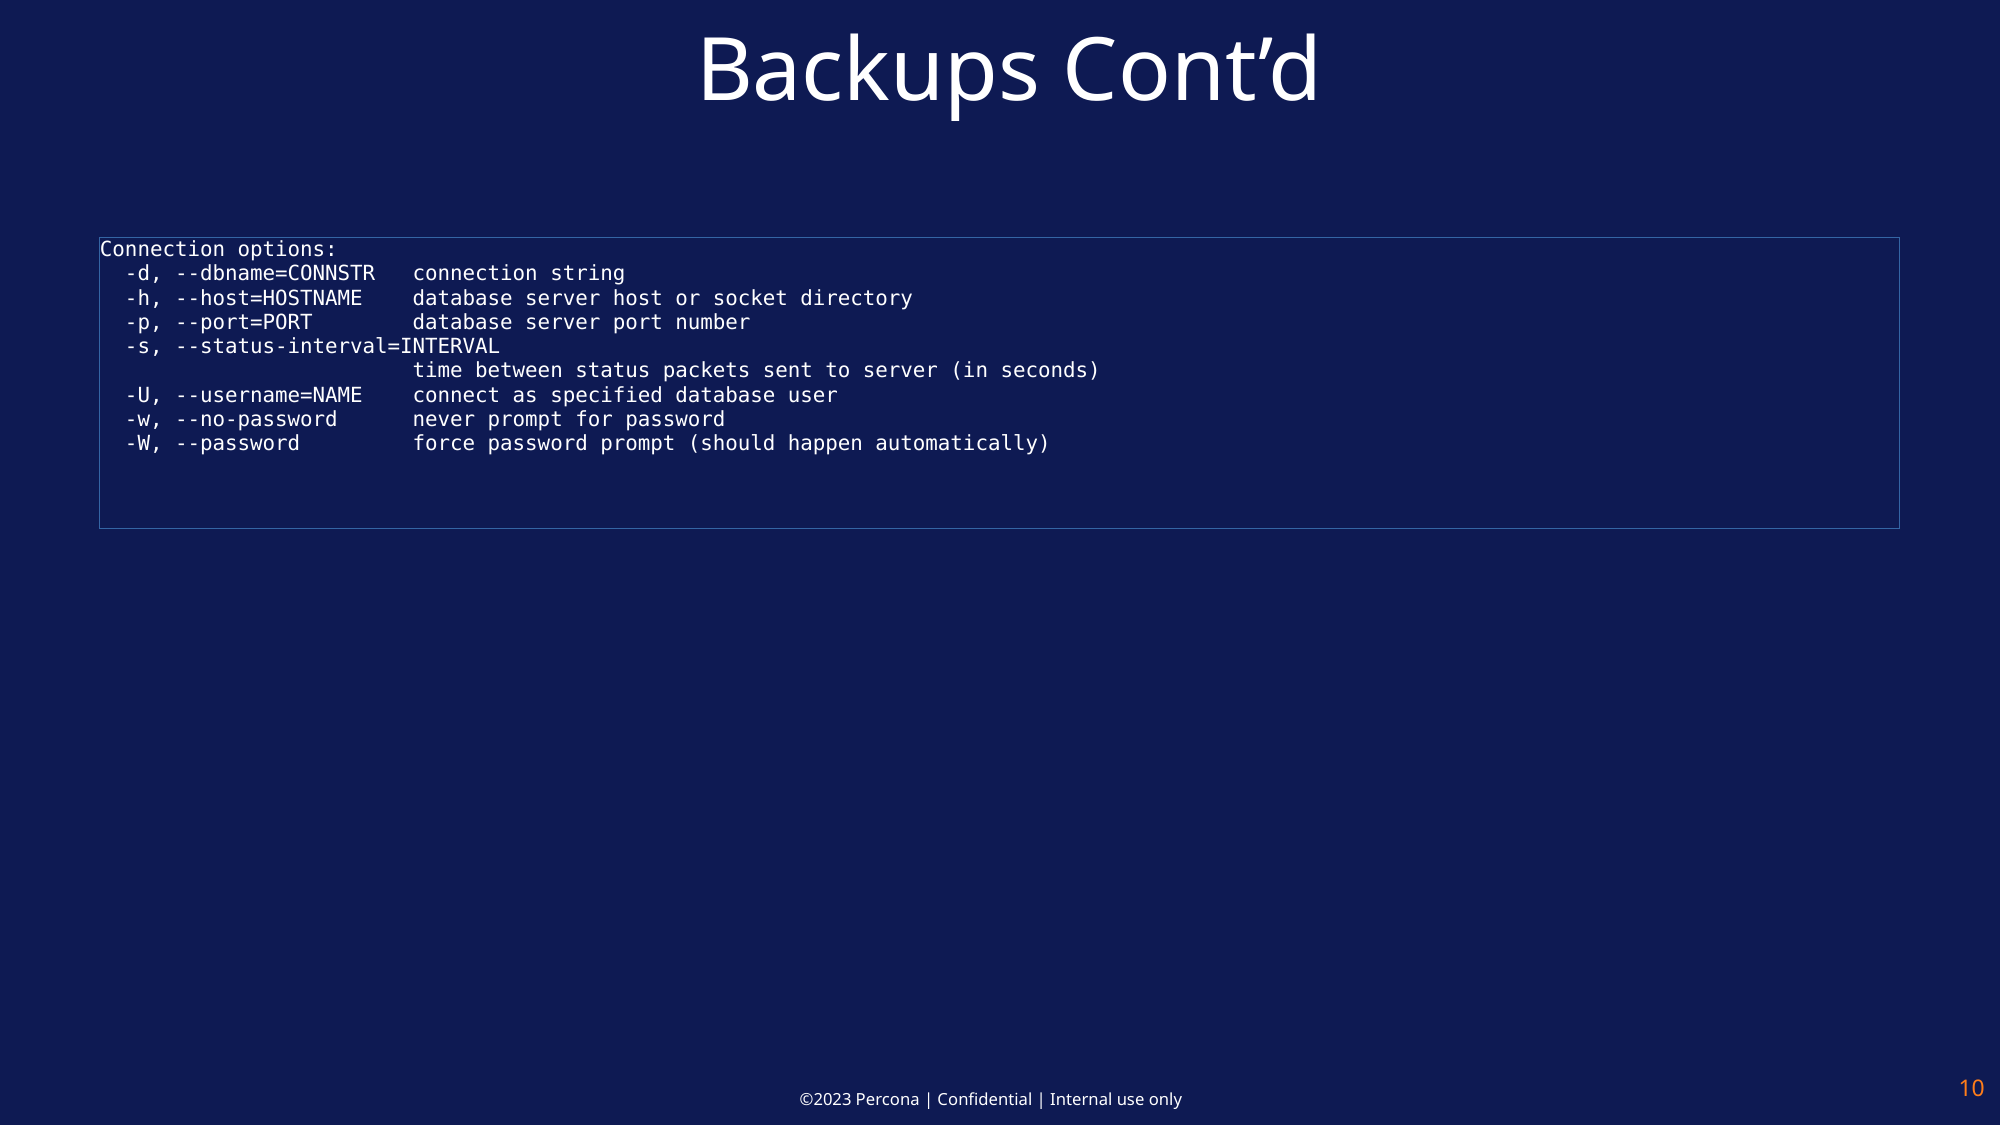

Backups Cont’d
# Connection options: -d, --dbname=CONNSTR connection string -h, --host=HOSTNAME database server host or socket directory -p, --port=PORT database server port number -s, --status-interval=INTERVAL time between status packets sent to server (in seconds) -U, --username=NAME connect as specified database user -w, --no-password never prompt for password -W, --password force password prompt (should happen automatically)